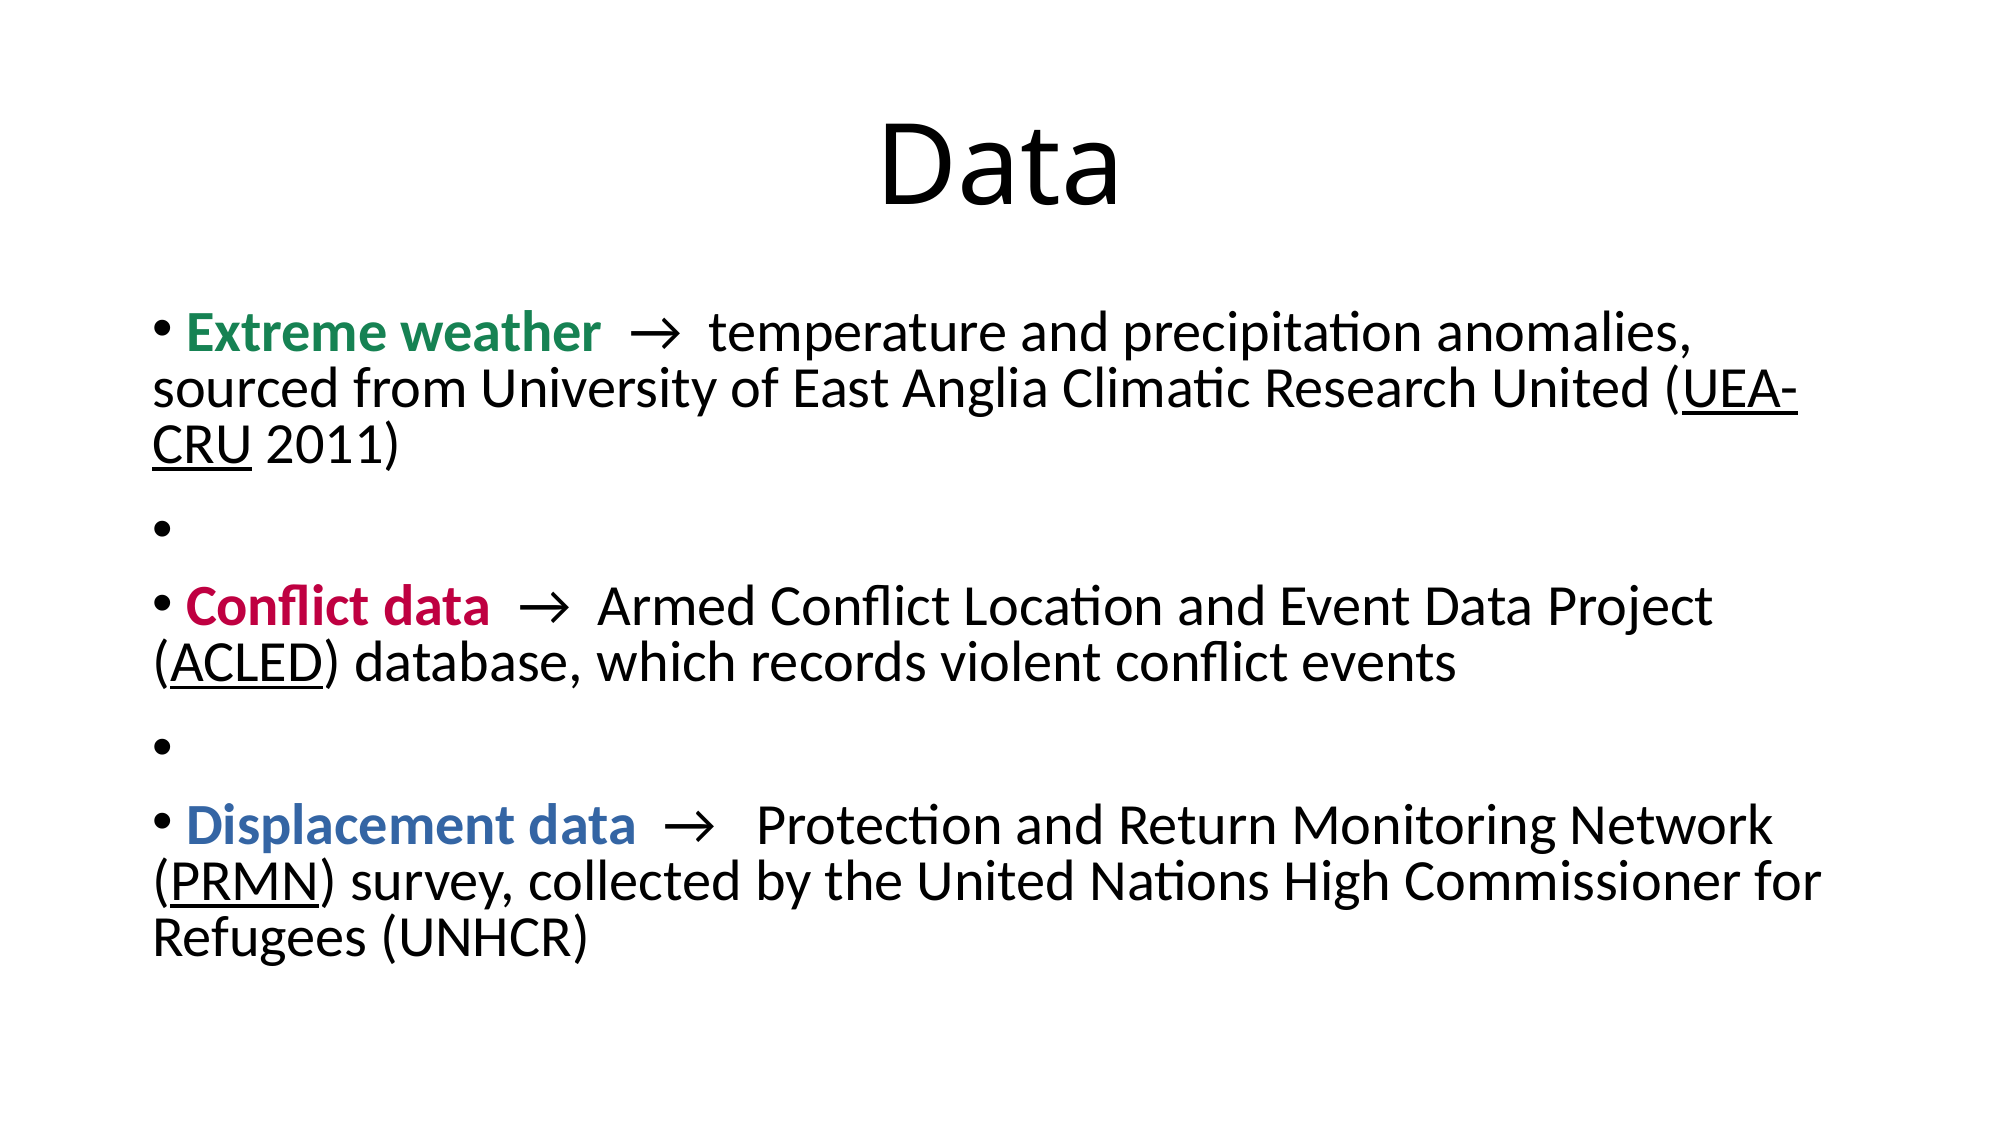

# Data
 Extreme weather → temperature and precipitation anomalies, sourced from University of East Anglia Climatic Research United (UEA-CRU 2011)
 Conflict data → Armed Conflict Location and Event Data Project (ACLED) database, which records violent conflict events
 Displacement data → Protection and Return Monitoring Network (PRMN) survey, collected by the United Nations High Commissioner for Refugees (UNHCR)